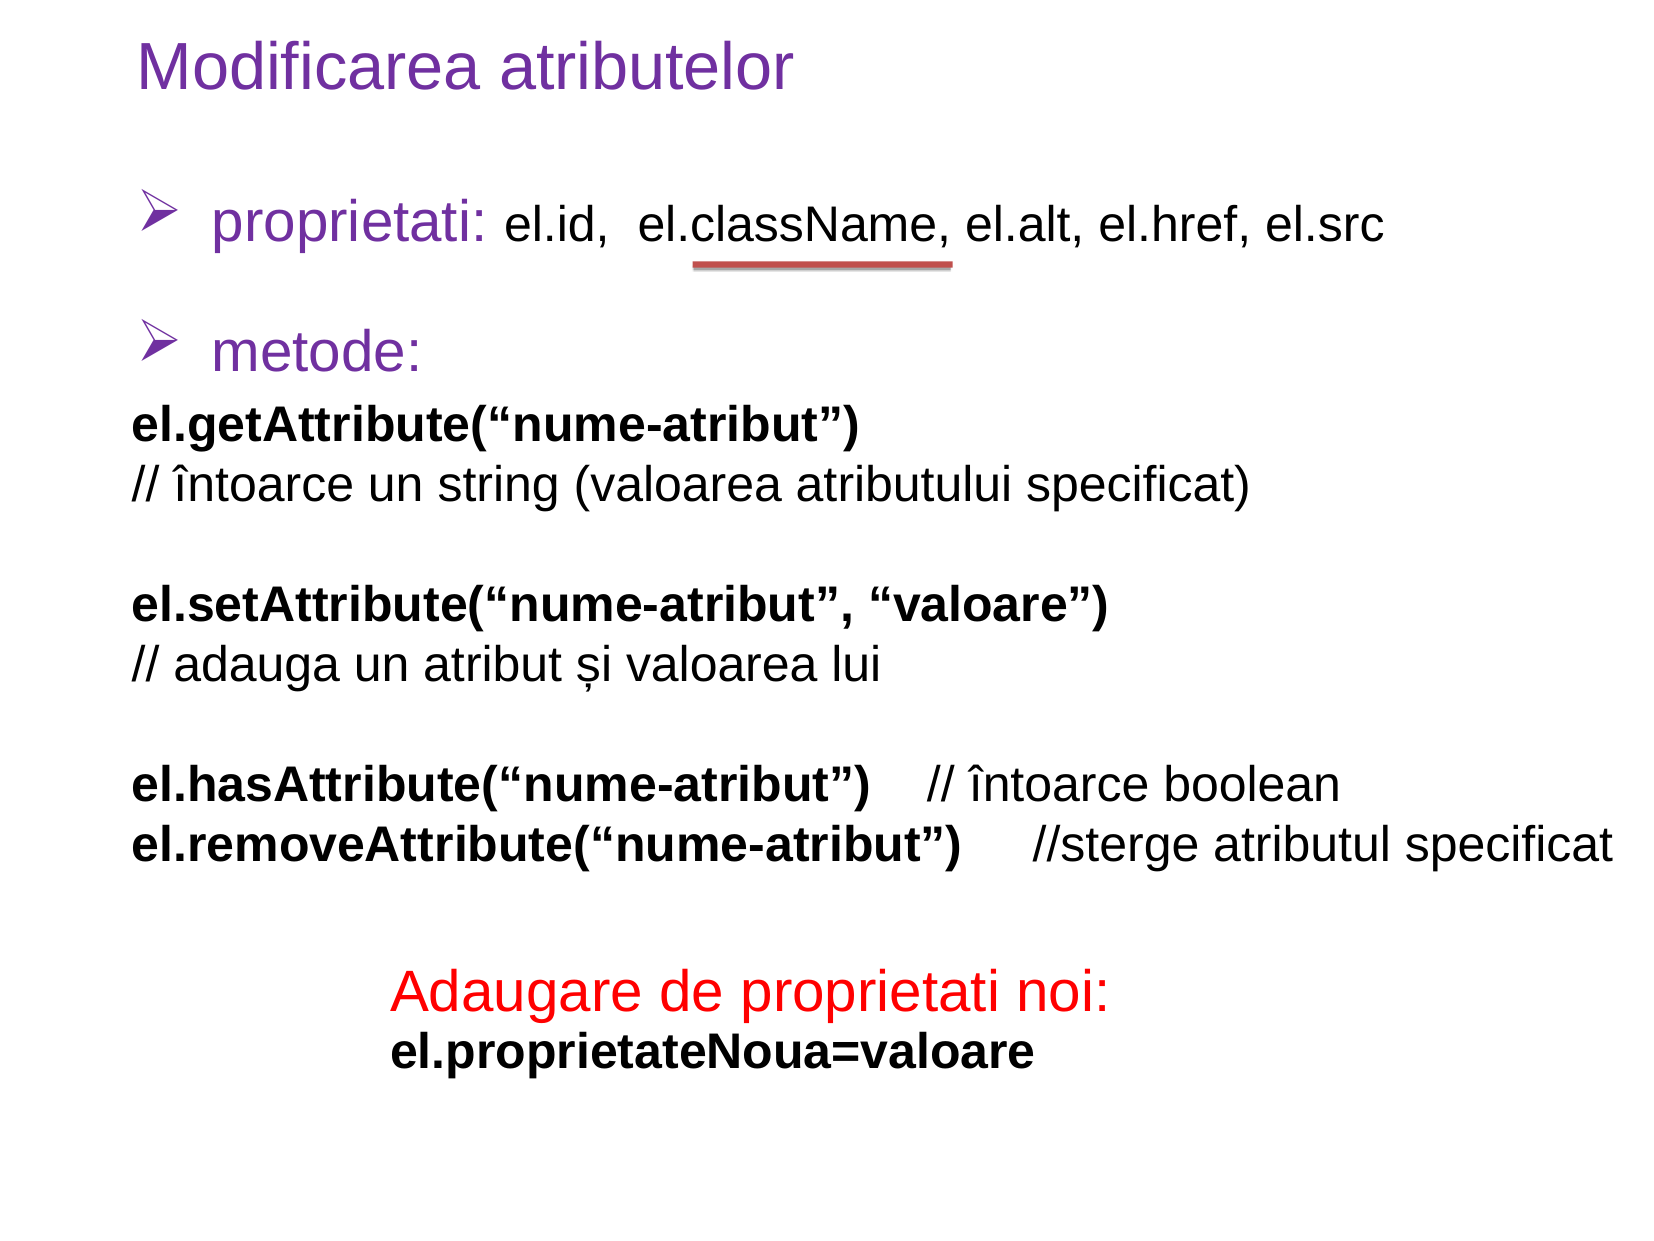

Modificarea atributelor
proprietati: el.id, el.className, el.alt, el.href, el.src
metode:
el.getAttribute(“nume-atribut”)
// întoarce un string (valoarea atributului specificat)
el.setAttribute(“nume-atribut”, “valoare”)
// adauga un atribut și valoarea lui
el.hasAttribute(“nume-atribut”) // întoarce boolean
el.removeAttribute(“nume-atribut”) //sterge atributul specificat
Adaugare de proprietati noi:
el.proprietateNoua=valoare